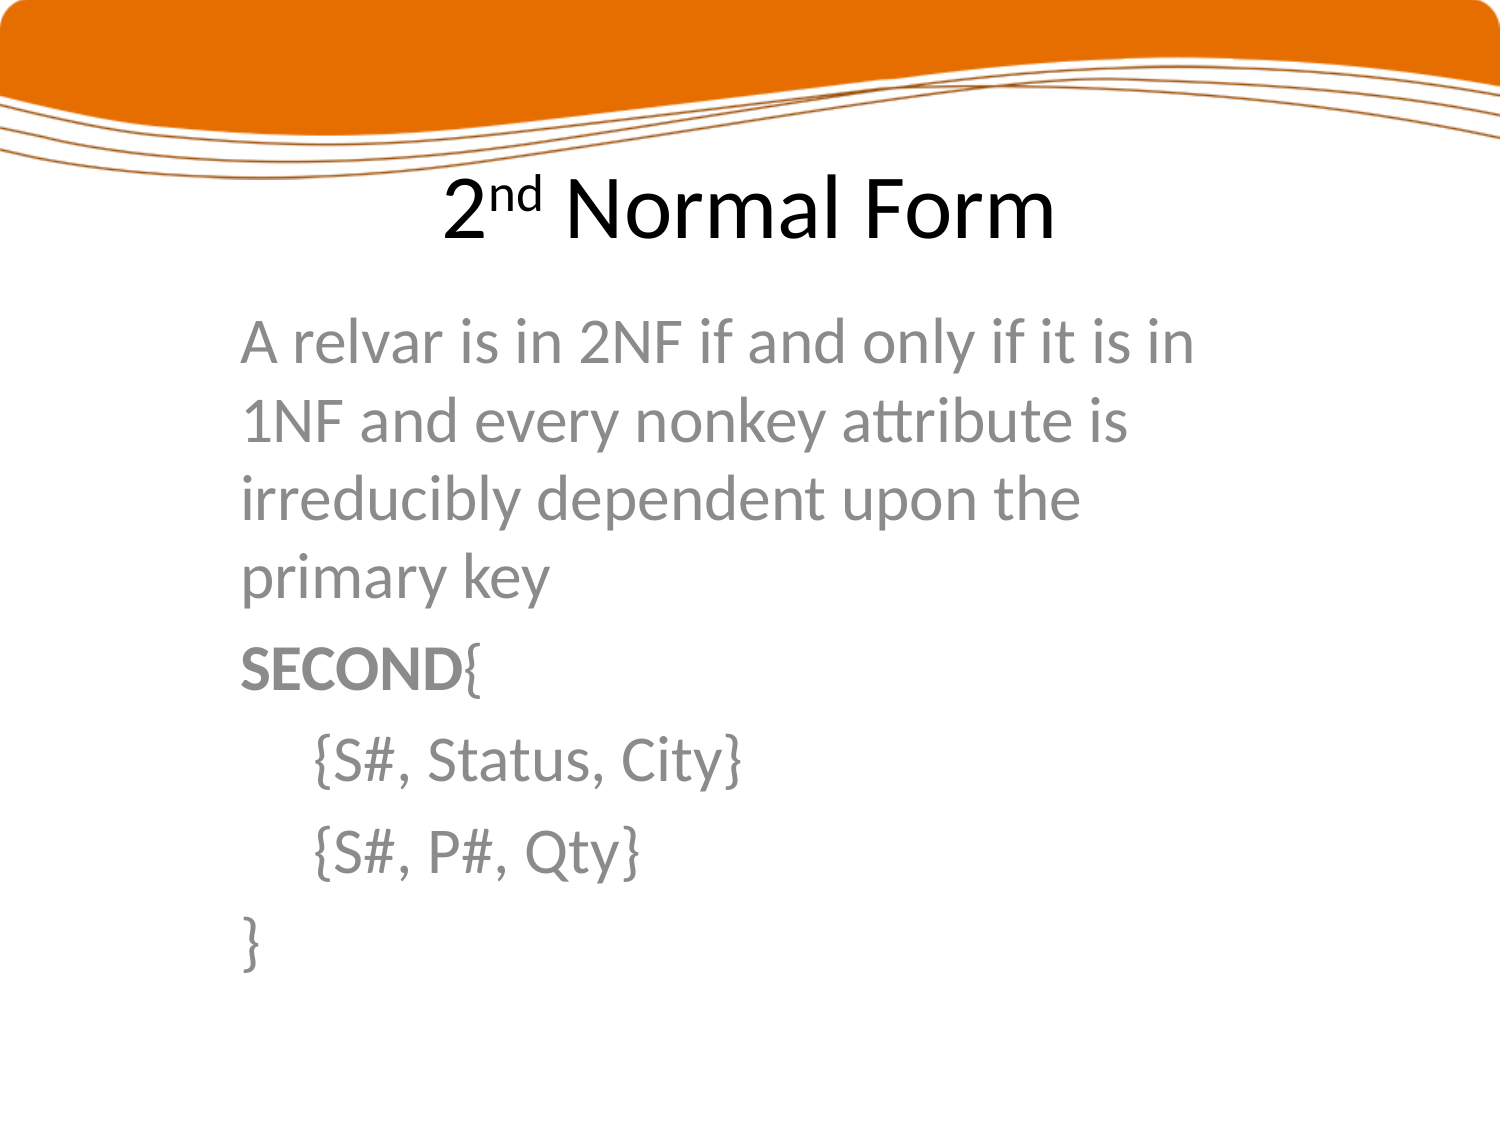

2nd Normal Form
# A relvar is in 2NF if and only if it is in 1NF and every nonkey attribute is irreducibly dependent upon the primary key
SECOND{
	{S#, Status, City}
	{S#, P#, Qty}
}